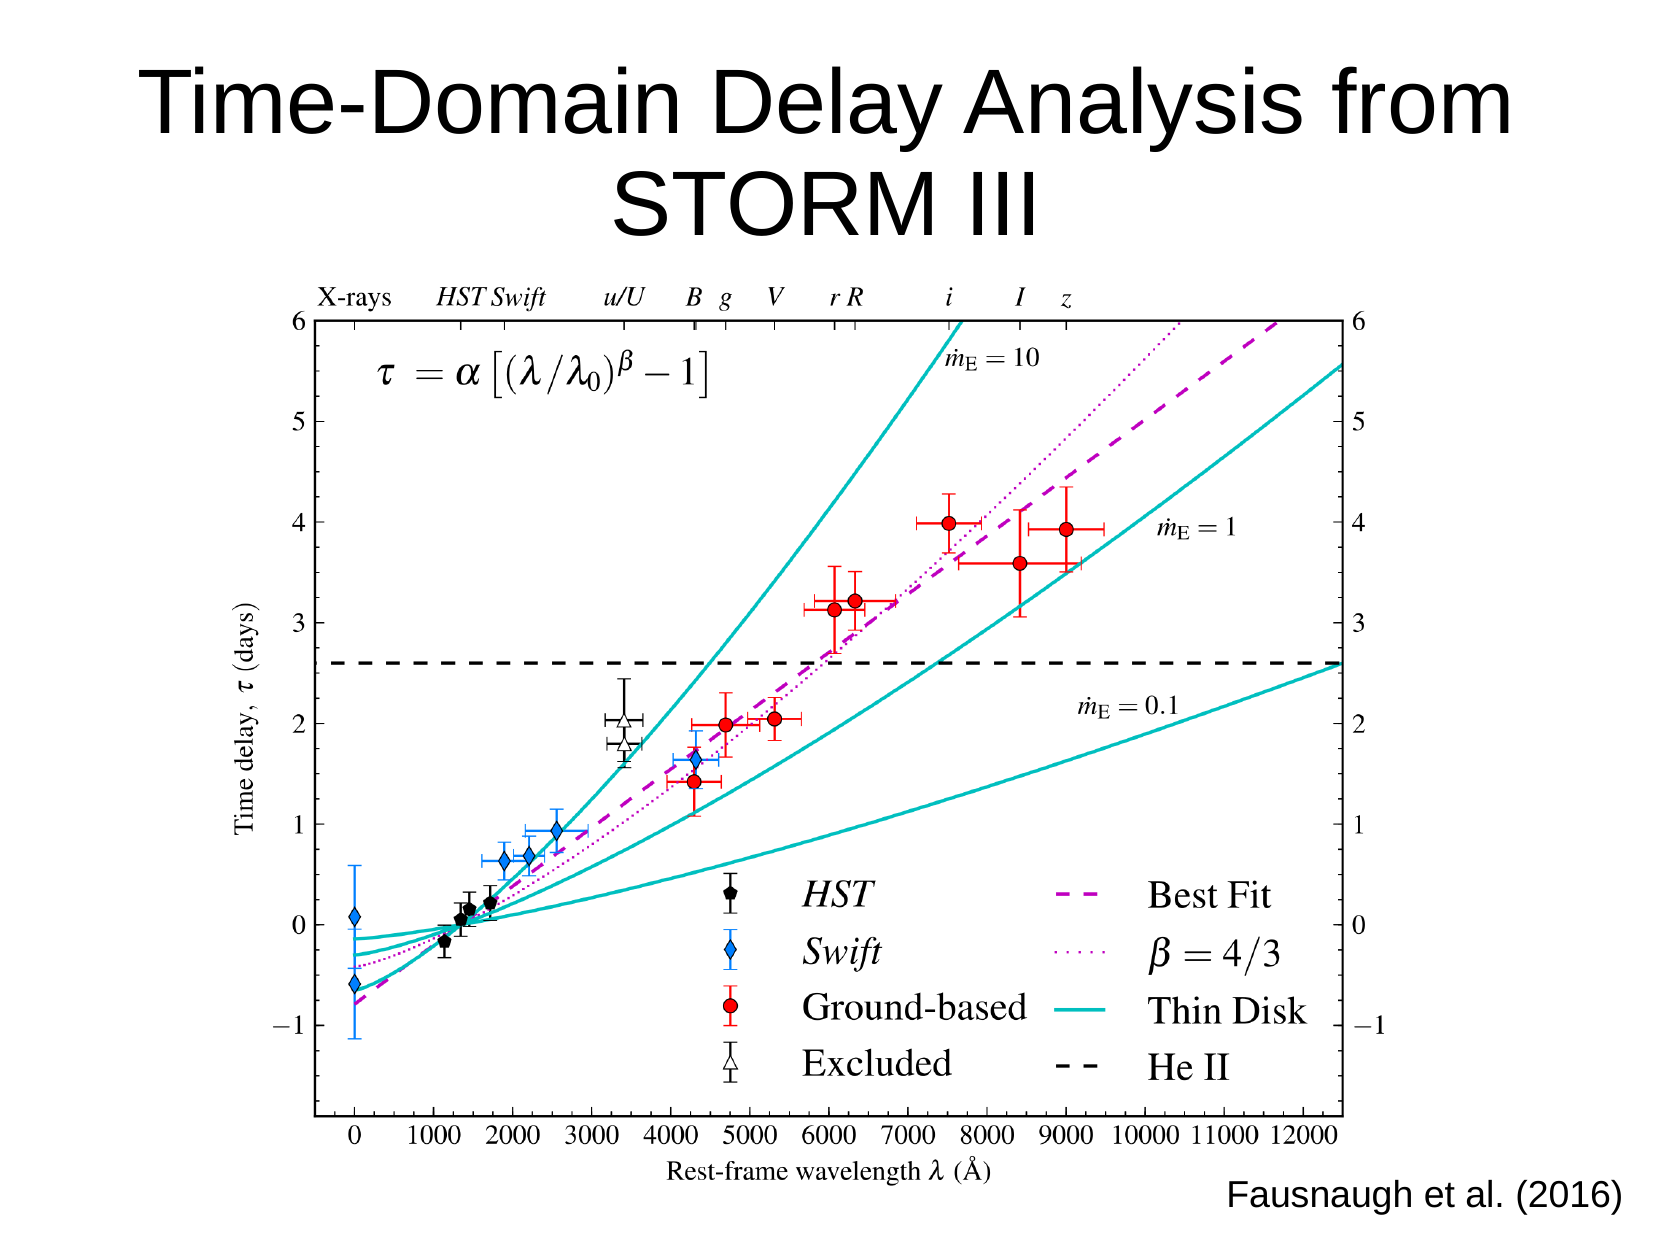

# Time-Domain Delay Analysis from STORM III
Fausnaugh et al. (2016)